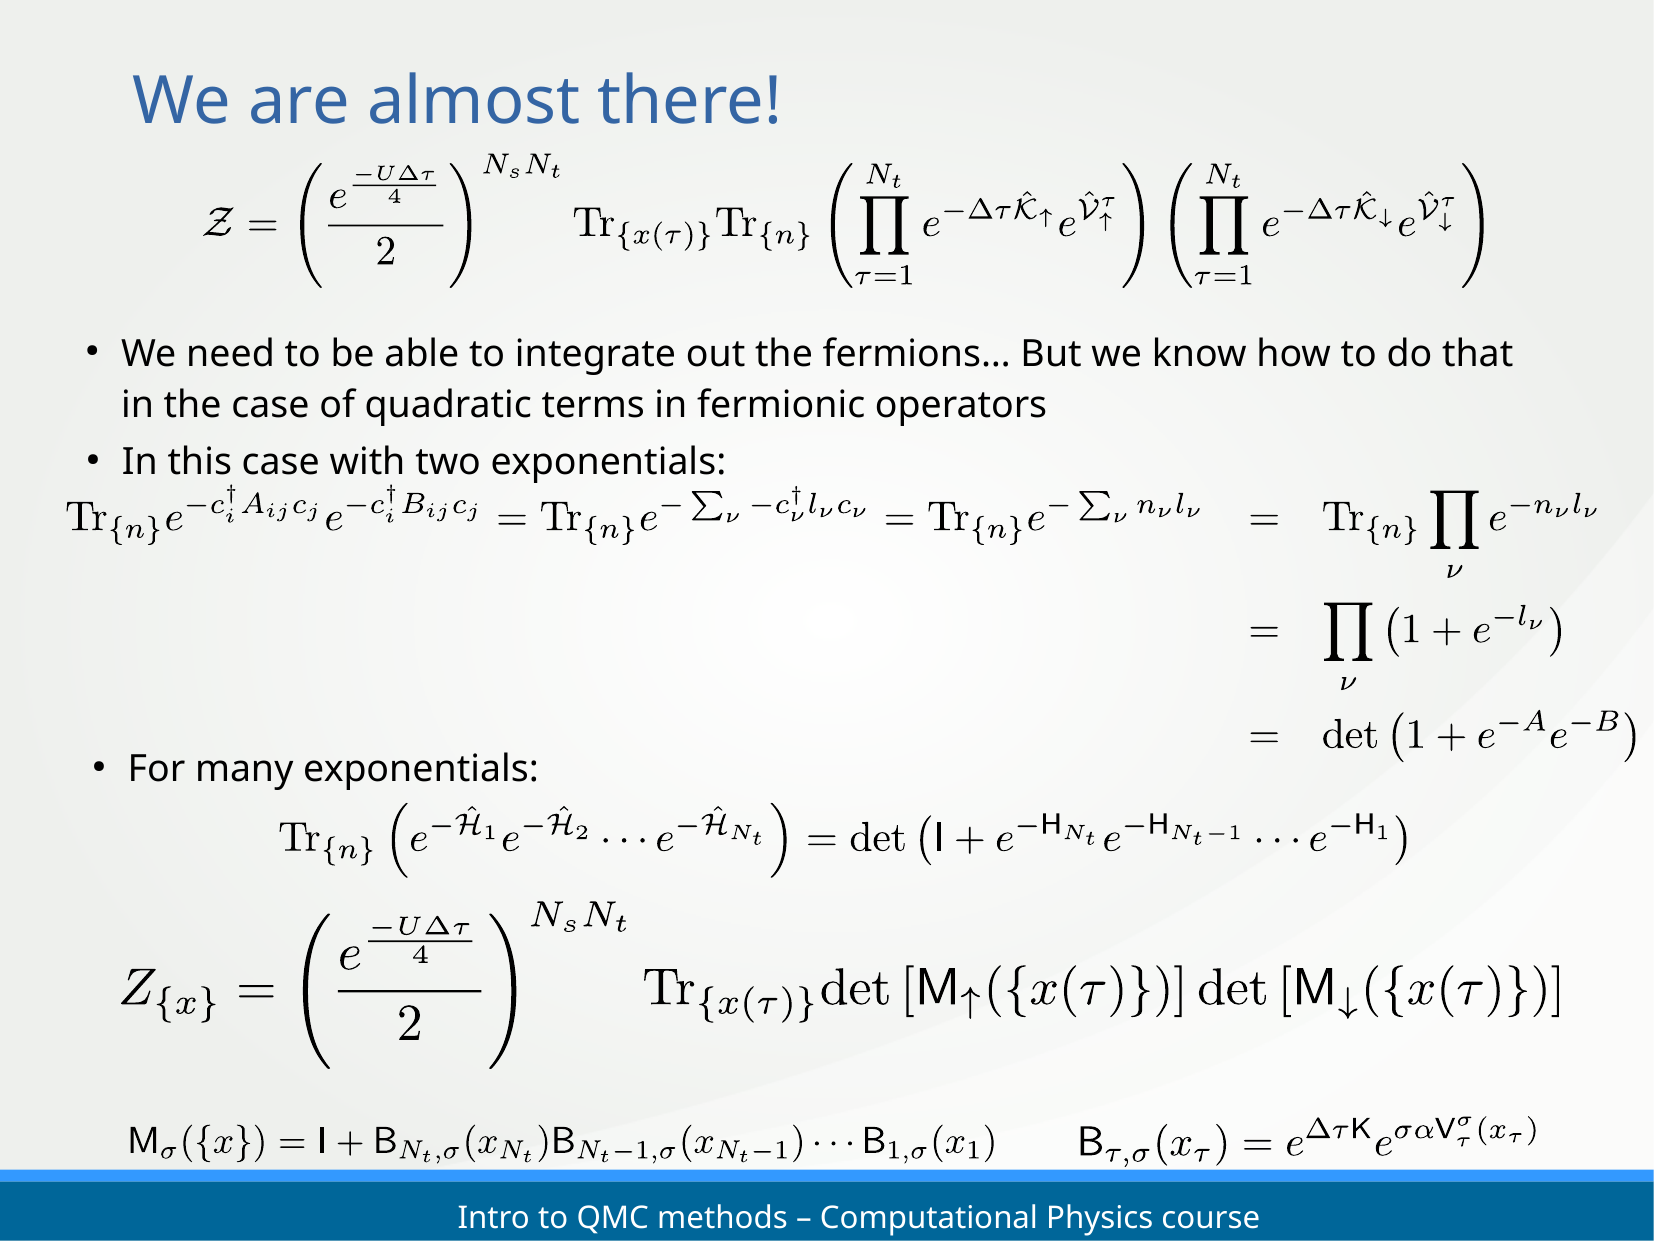

We are almost there!
We need to be able to integrate out the fermions… But we know how to do that
in the case of quadratic terms in fermionic operators
In this case with two exponentials:
For many exponentials: